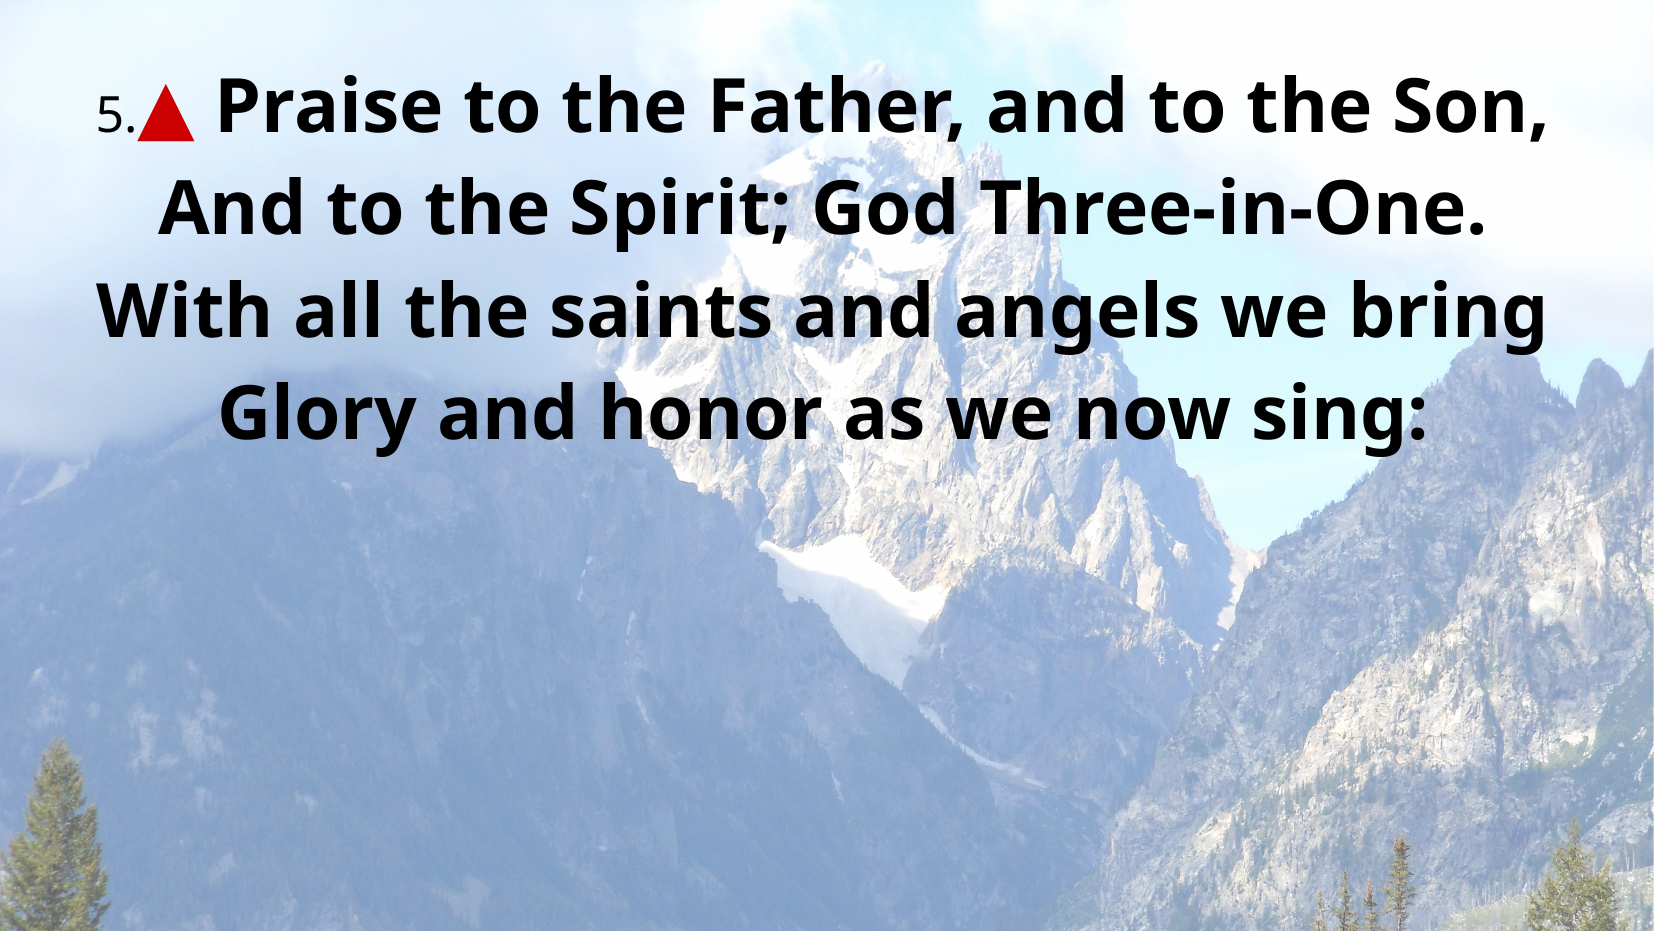

5.▲ Praise to the Father, and to the Son,
And to the Spirit; God Three-in-One.
With all the saints and angels we bring
Glory and honor as we now sing: